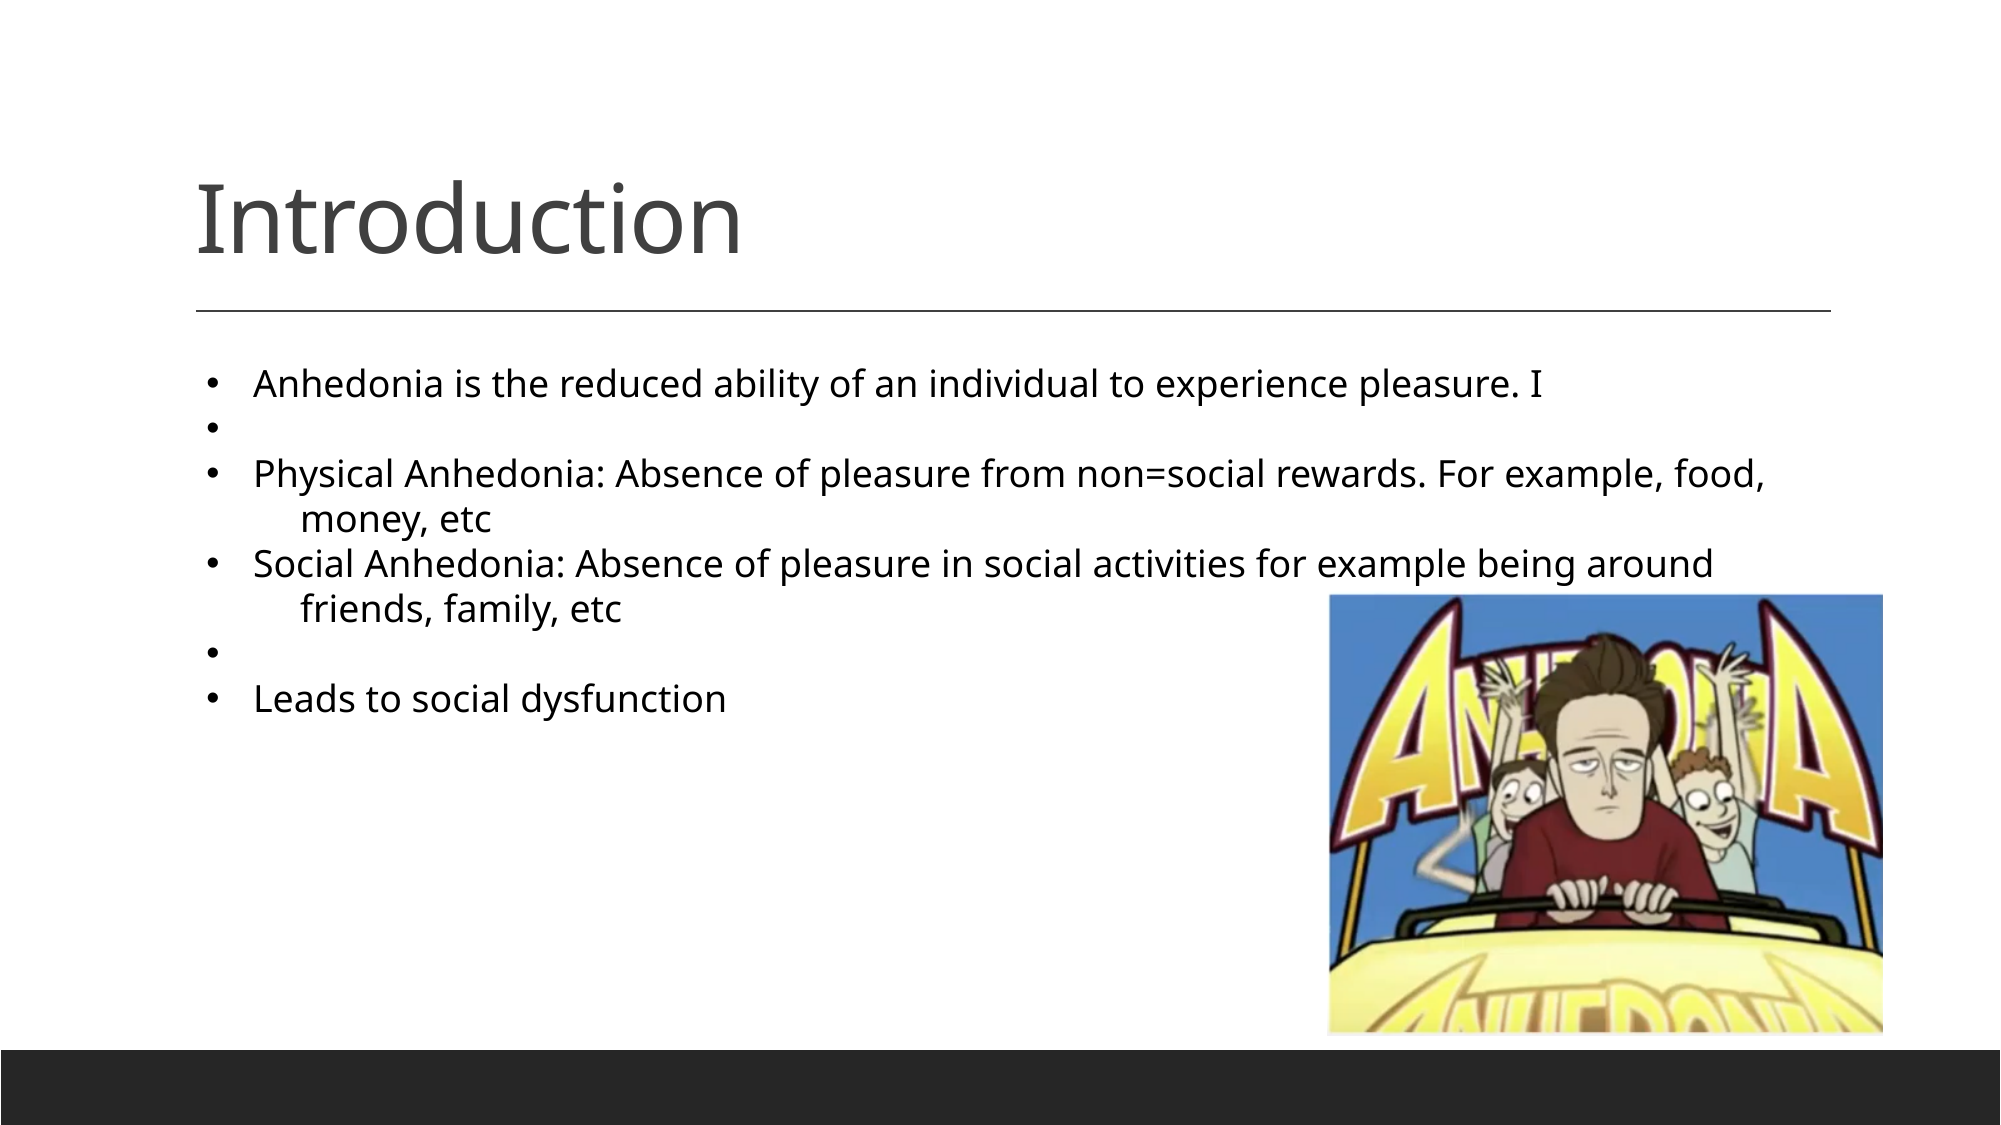

# Introduction
Anhedonia is the reduced ability of an individual to experience pleasure. I
Physical Anhedonia: Absence of pleasure from non=social rewards. For example, food, money, etc
Social Anhedonia: Absence of pleasure in social activities for example being around friends, family, etc
Leads to social dysfunction